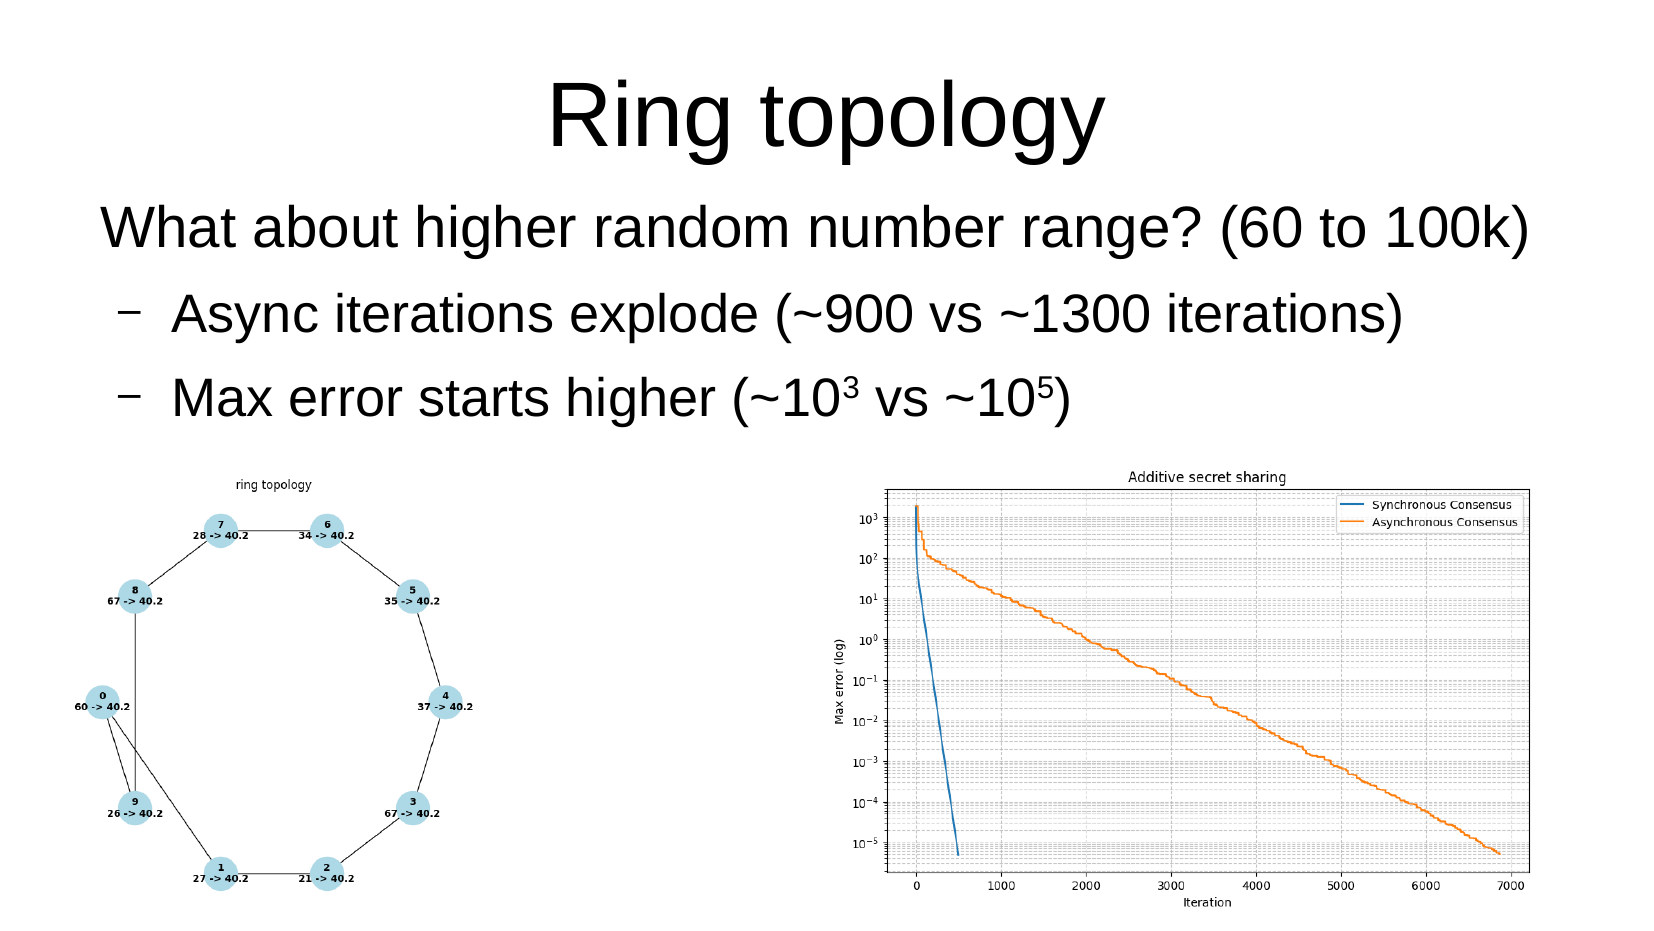

# Ring topology
What about higher random number range? (60 to 100k)
Async iterations explode (~900 vs ~1300 iterations)
Max error starts higher (~103 vs ~105)